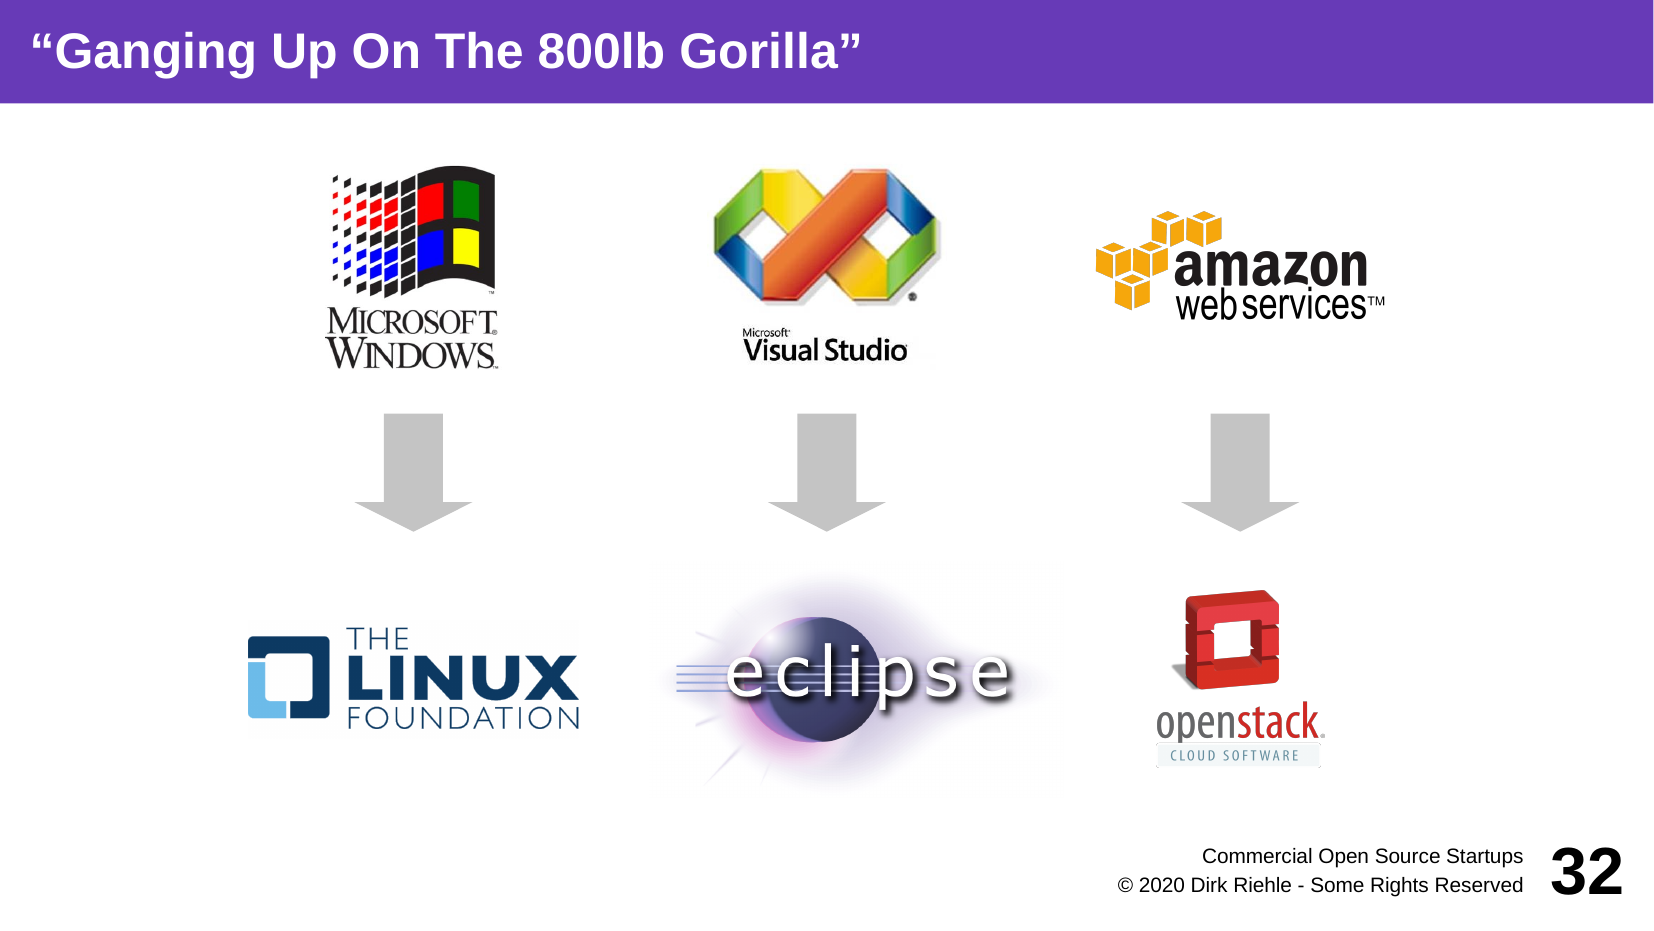

# “Ganging Up On The 800lb Gorilla”
Commercial Open Source Startups
32
© 2020 Dirk Riehle - Some Rights Reserved